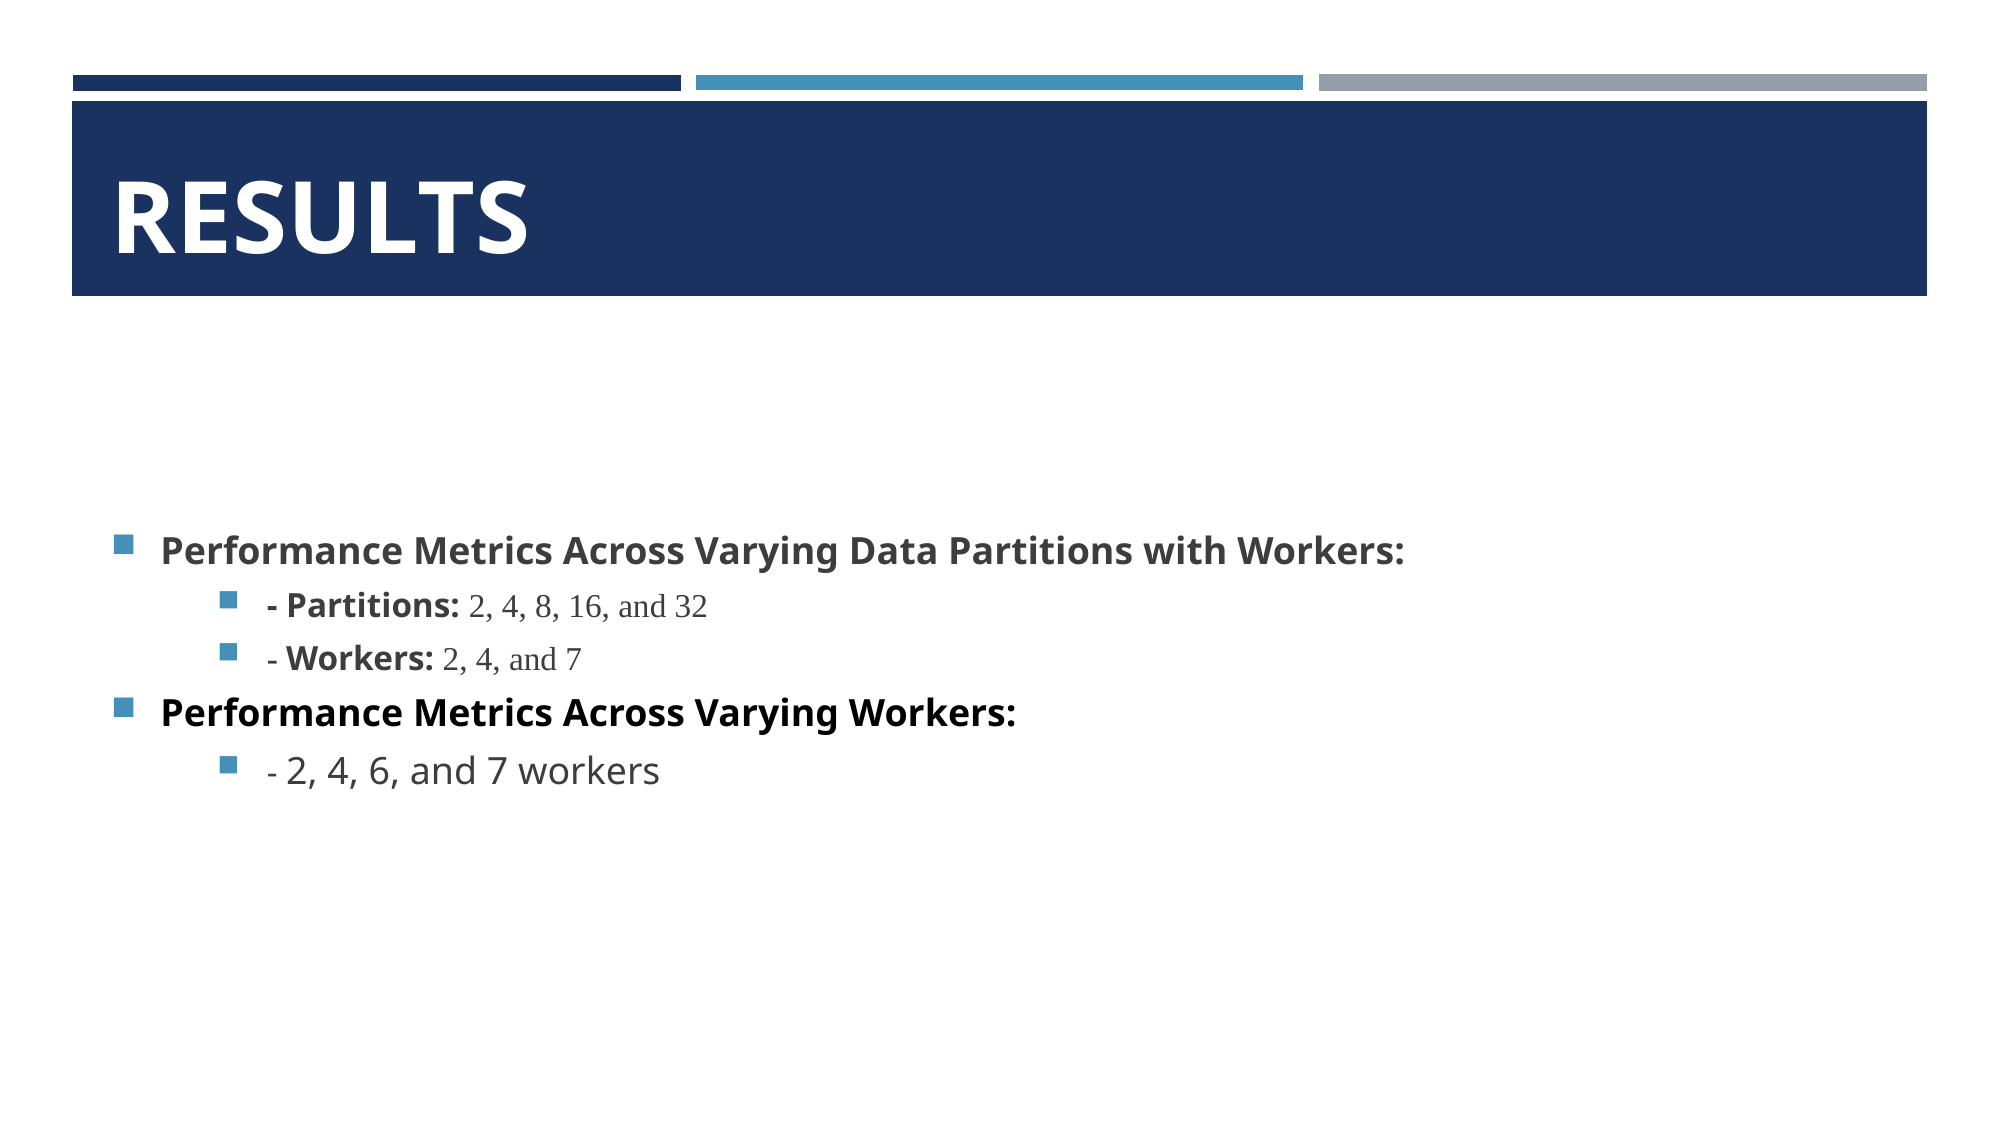

# Results
Performance Metrics Across Varying Data Partitions with Workers:
- Partitions: 2, 4, 8, 16, and 32
- Workers: 2, 4, and 7
Performance Metrics Across Varying Workers:
- 2, 4, 6, and 7 workers